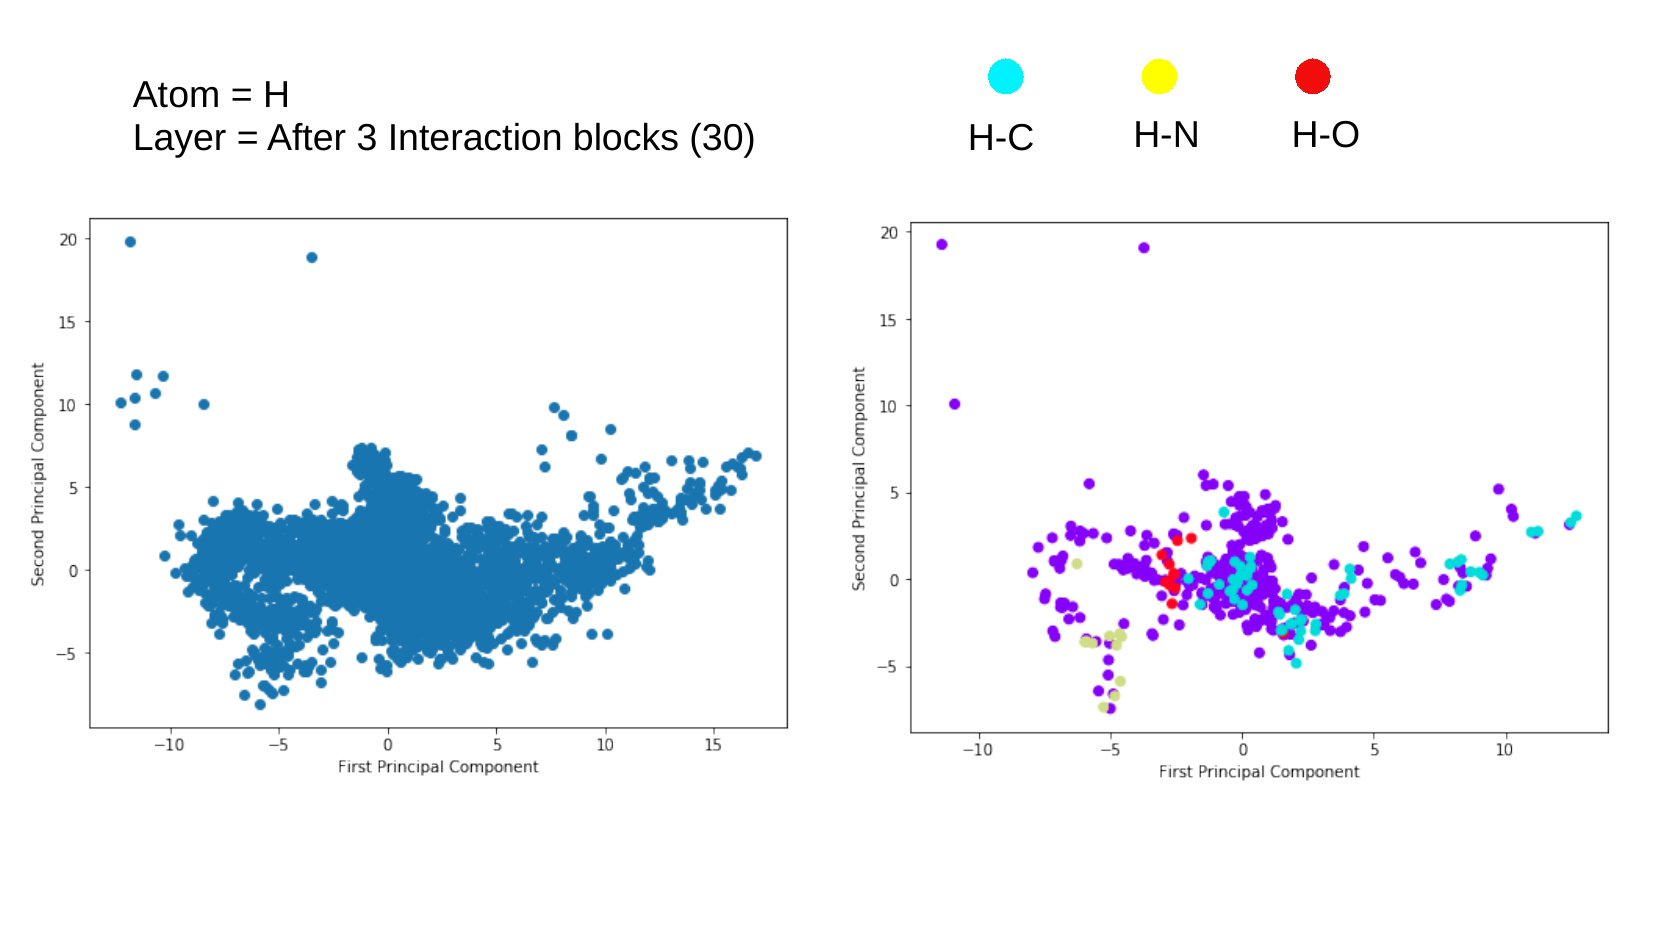

Atom = H
Layer = After 3 Interaction blocks (30)
H-N
H-O
H-C